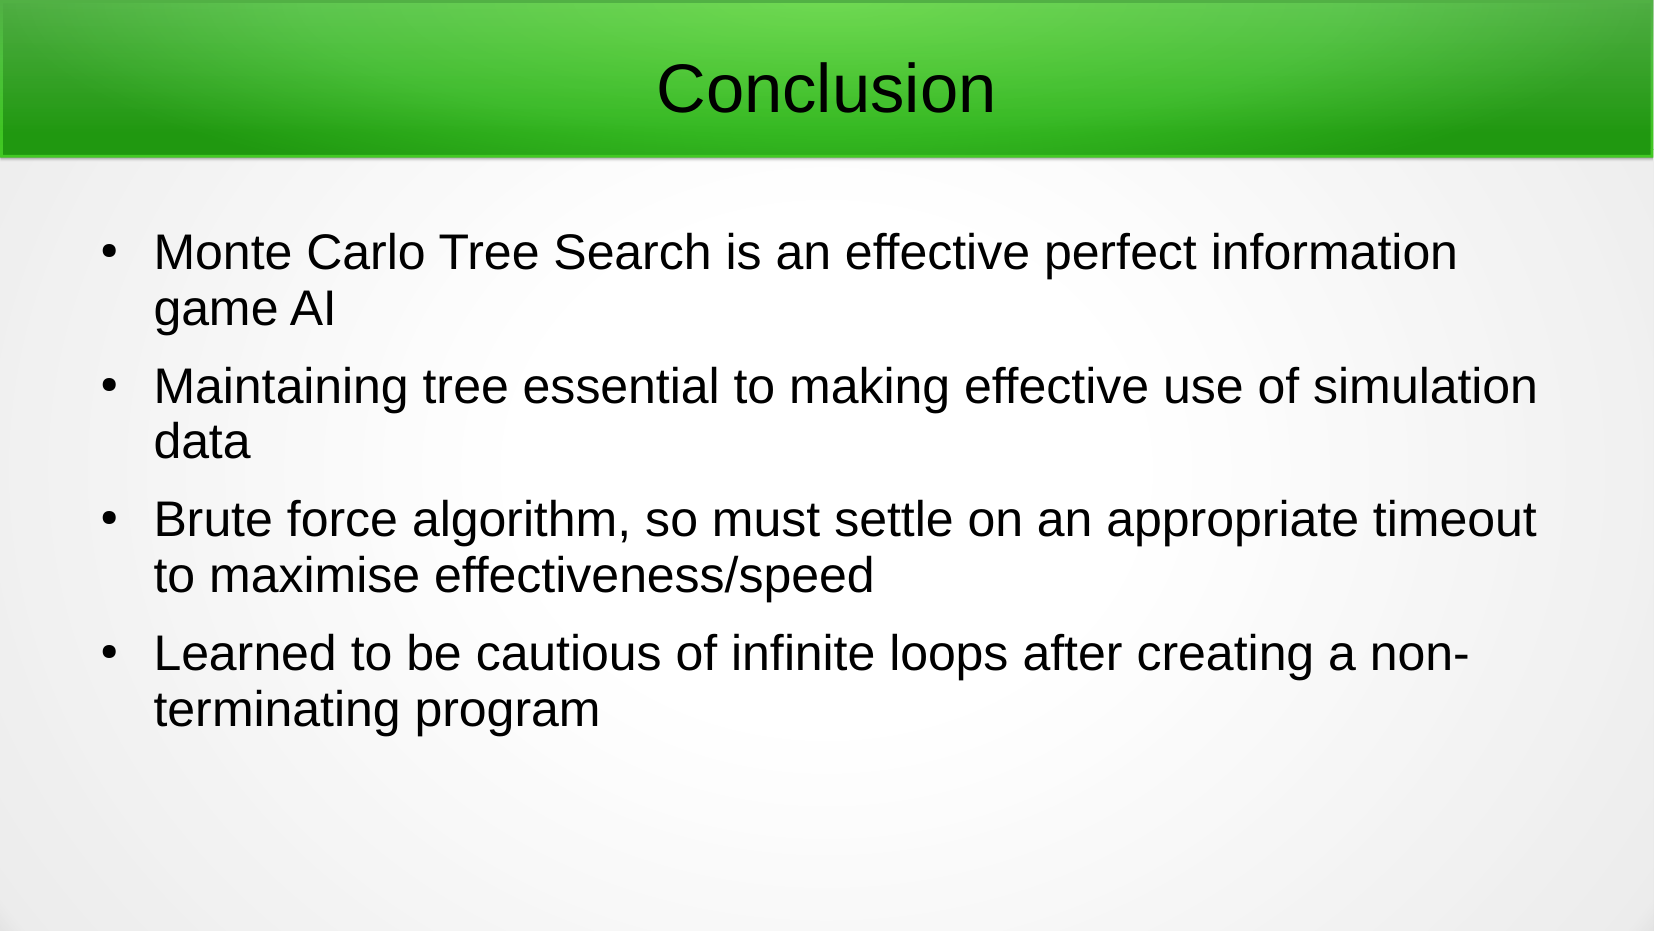

# Conclusion
Monte Carlo Tree Search is an effective perfect information game AI
Maintaining tree essential to making effective use of simulation data
Brute force algorithm, so must settle on an appropriate timeout to maximise effectiveness/speed
Learned to be cautious of infinite loops after creating a non-terminating program